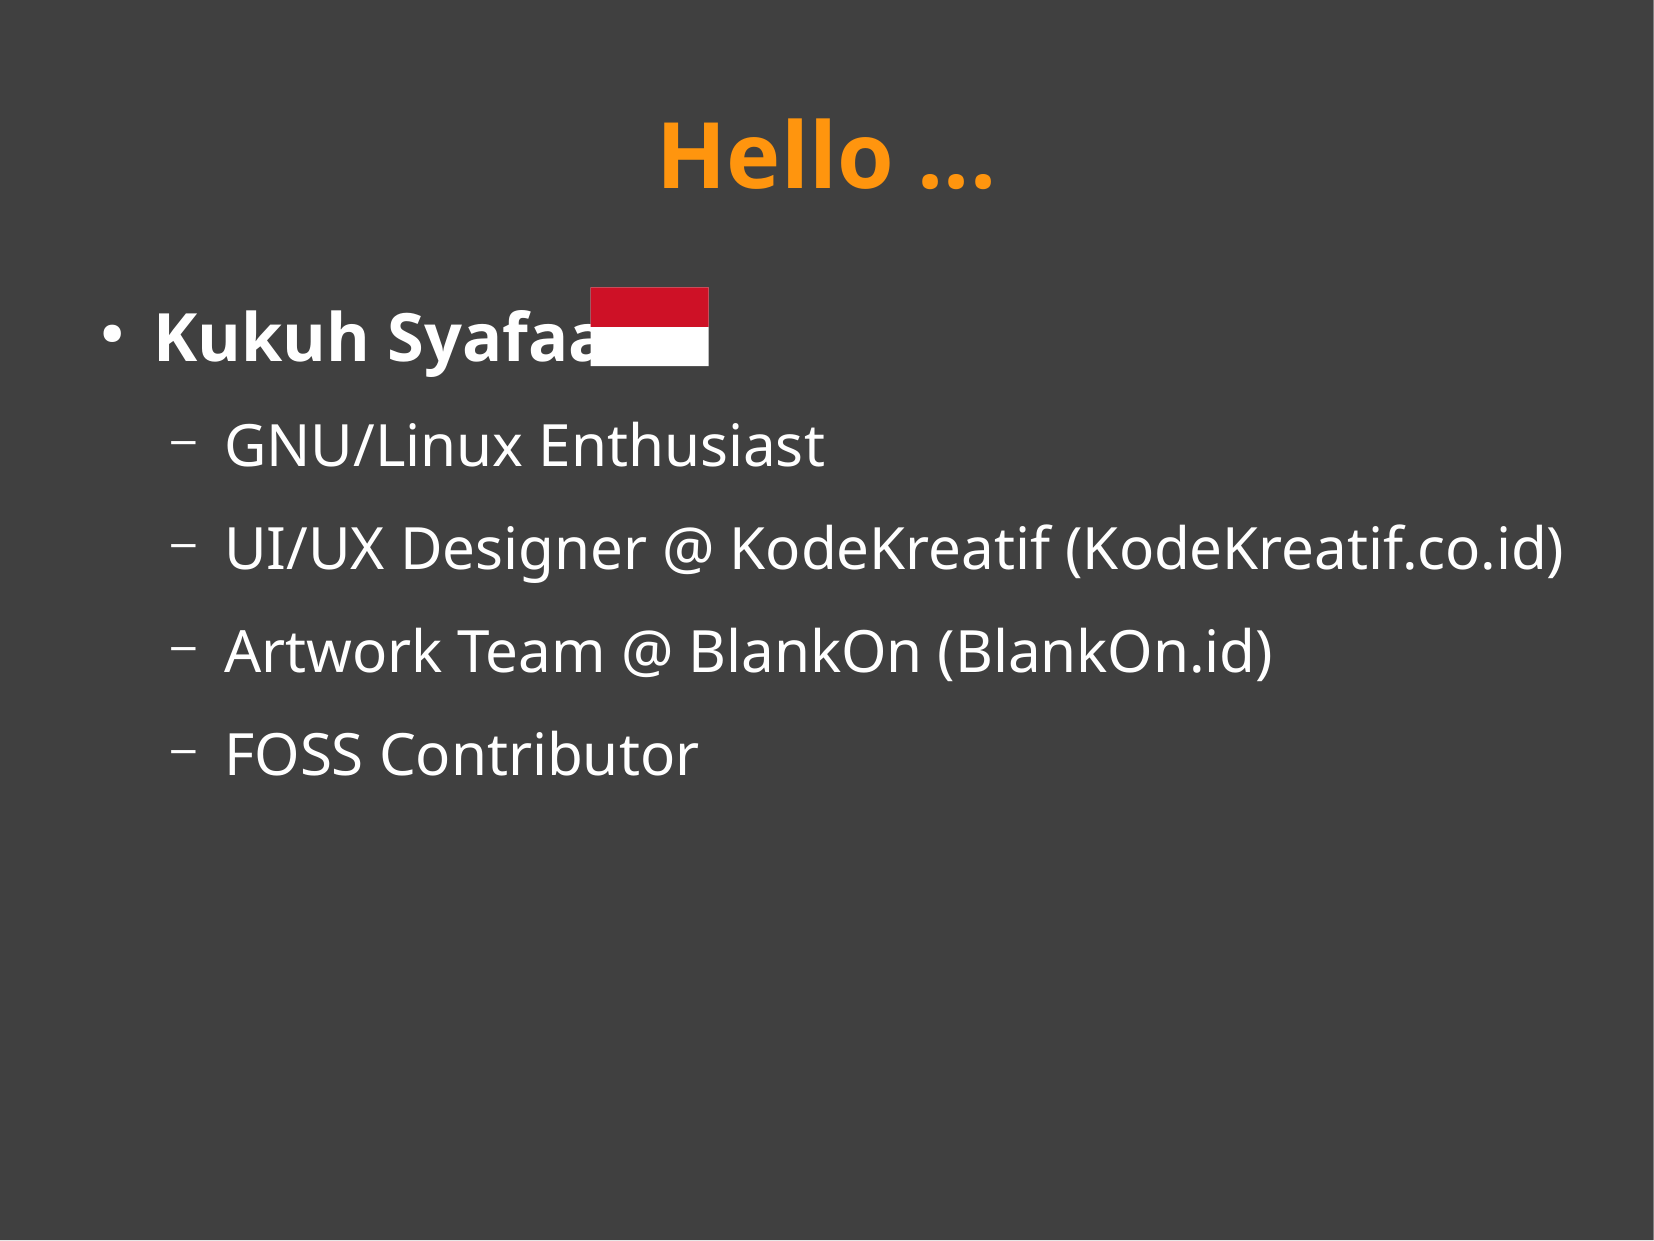

# Hello ...
Kukuh Syafaat
GNU/Linux Enthusiast
UI/UX Designer @ KodeKreatif (KodeKreatif.co.id)
Artwork Team @ BlankOn (BlankOn.id)
FOSS Contributor